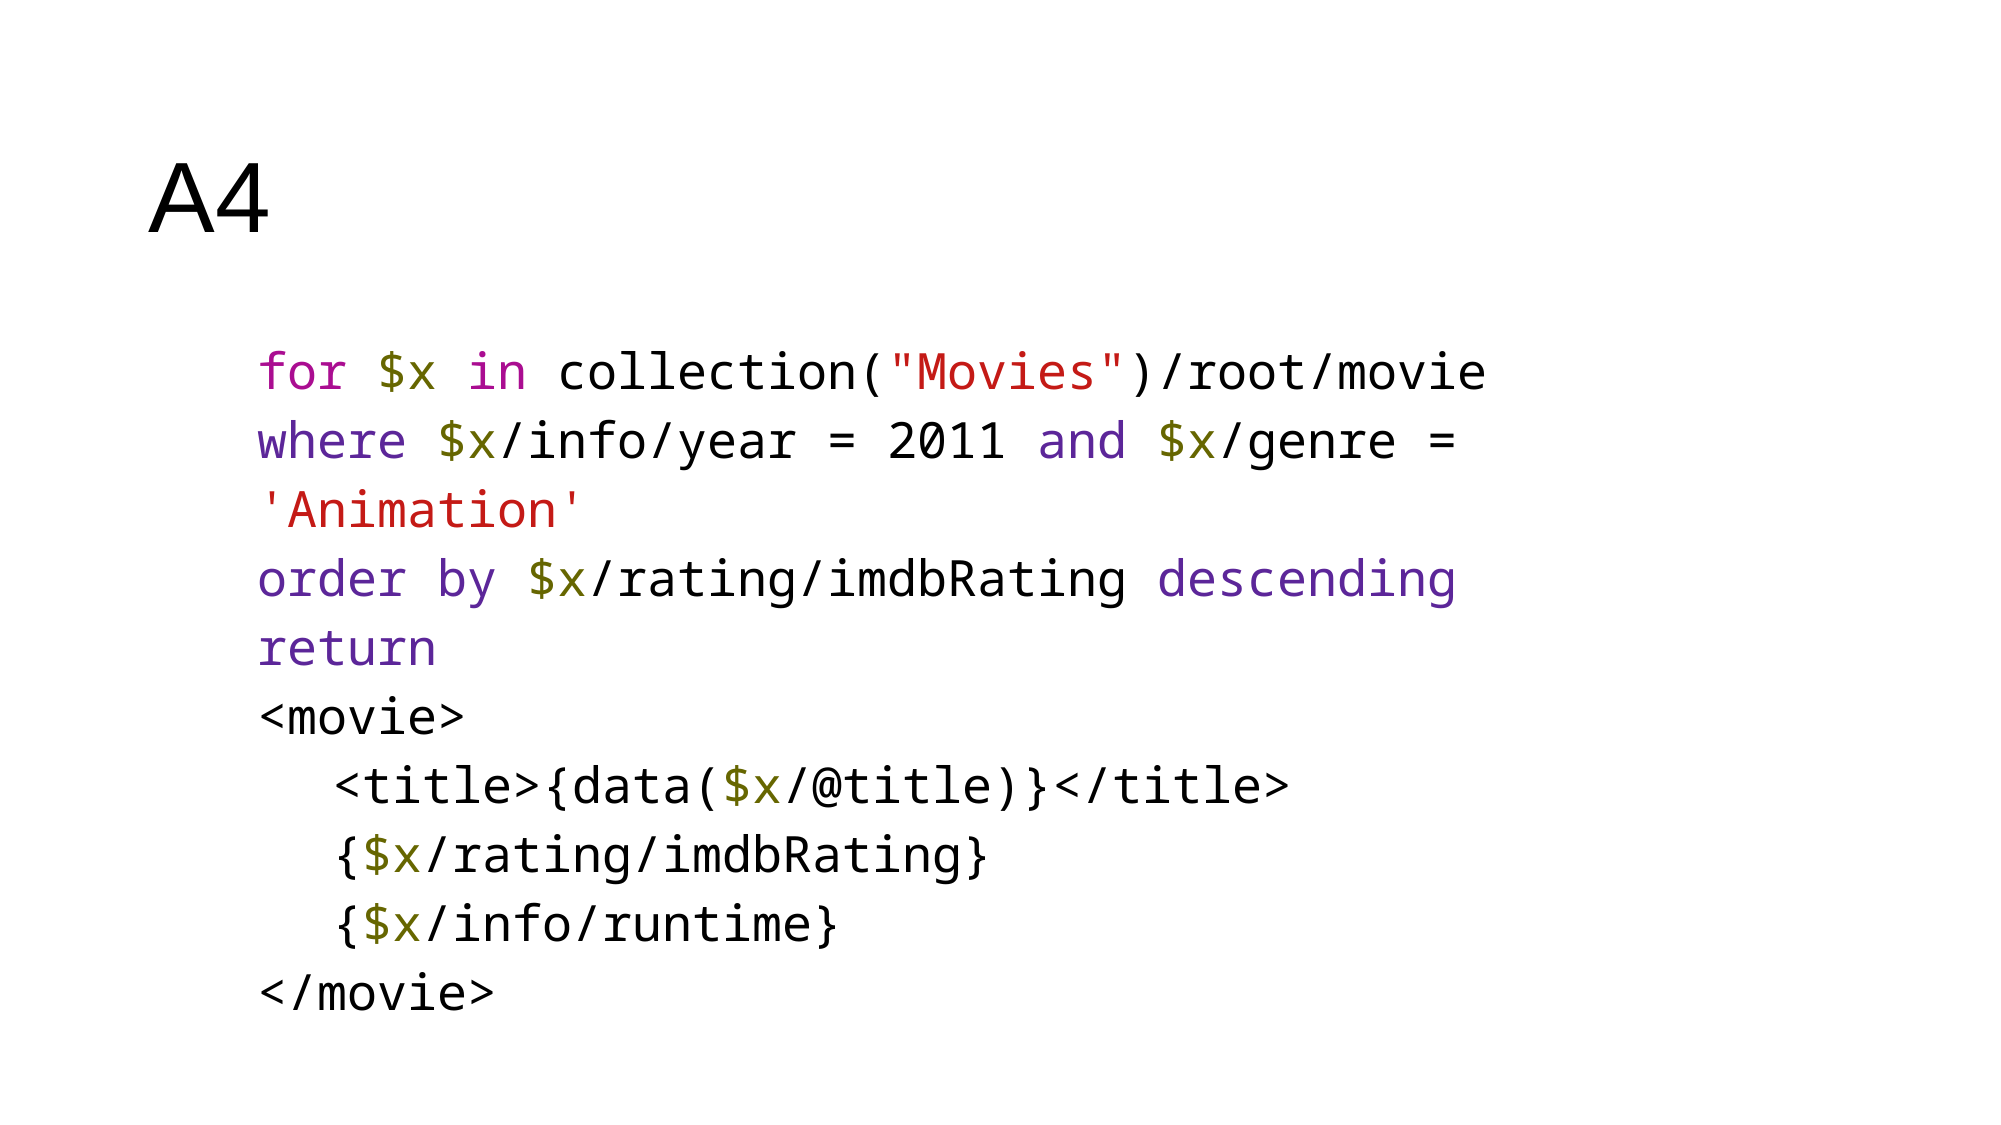

A4
for $x in collection("Movies")/root/movie
where $x/info/year = 2011 and $x/genre = 'Animation'
order by $x/rating/imdbRating descending
return
<movie>
	<title>{data($x/@title)}</title>
	{$x/rating/imdbRating}
	{$x/info/runtime}
</movie>